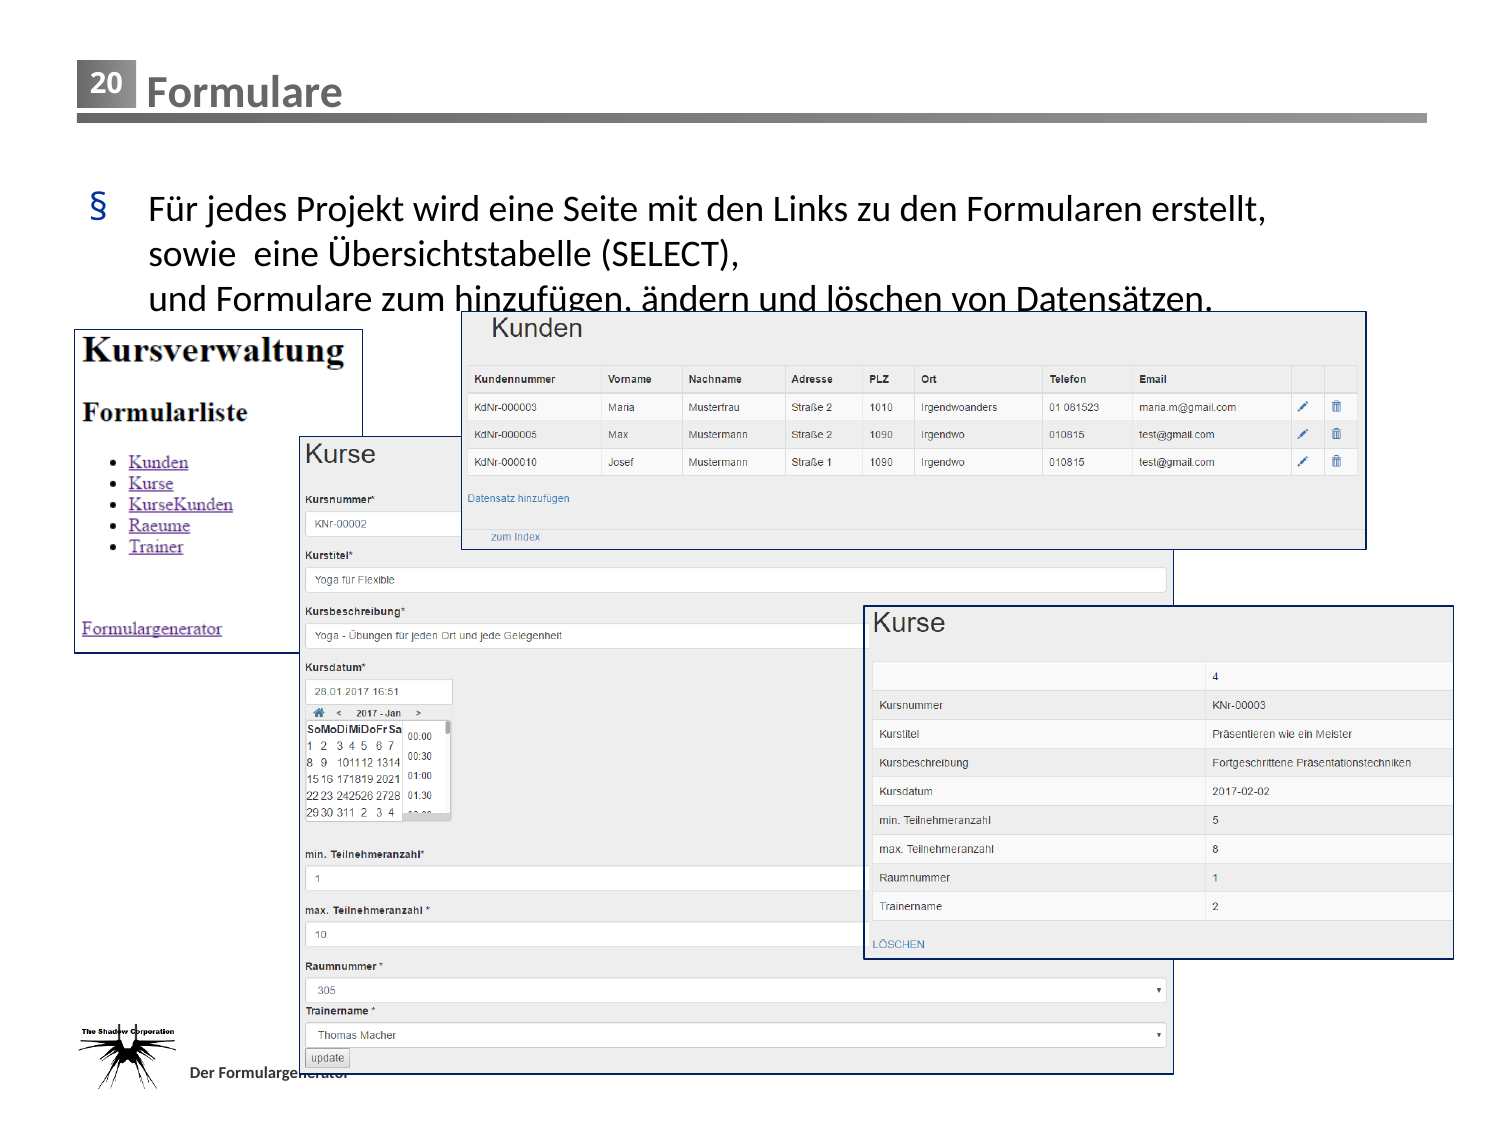

# Formulare
	Für jedes Projekt wird eine Seite mit den Links zu den Formularen erstellt,
	sowie eine Übersichtstabelle (SELECT),
	und Formulare zum hinzufügen, ändern und löschen von Datensätzen.